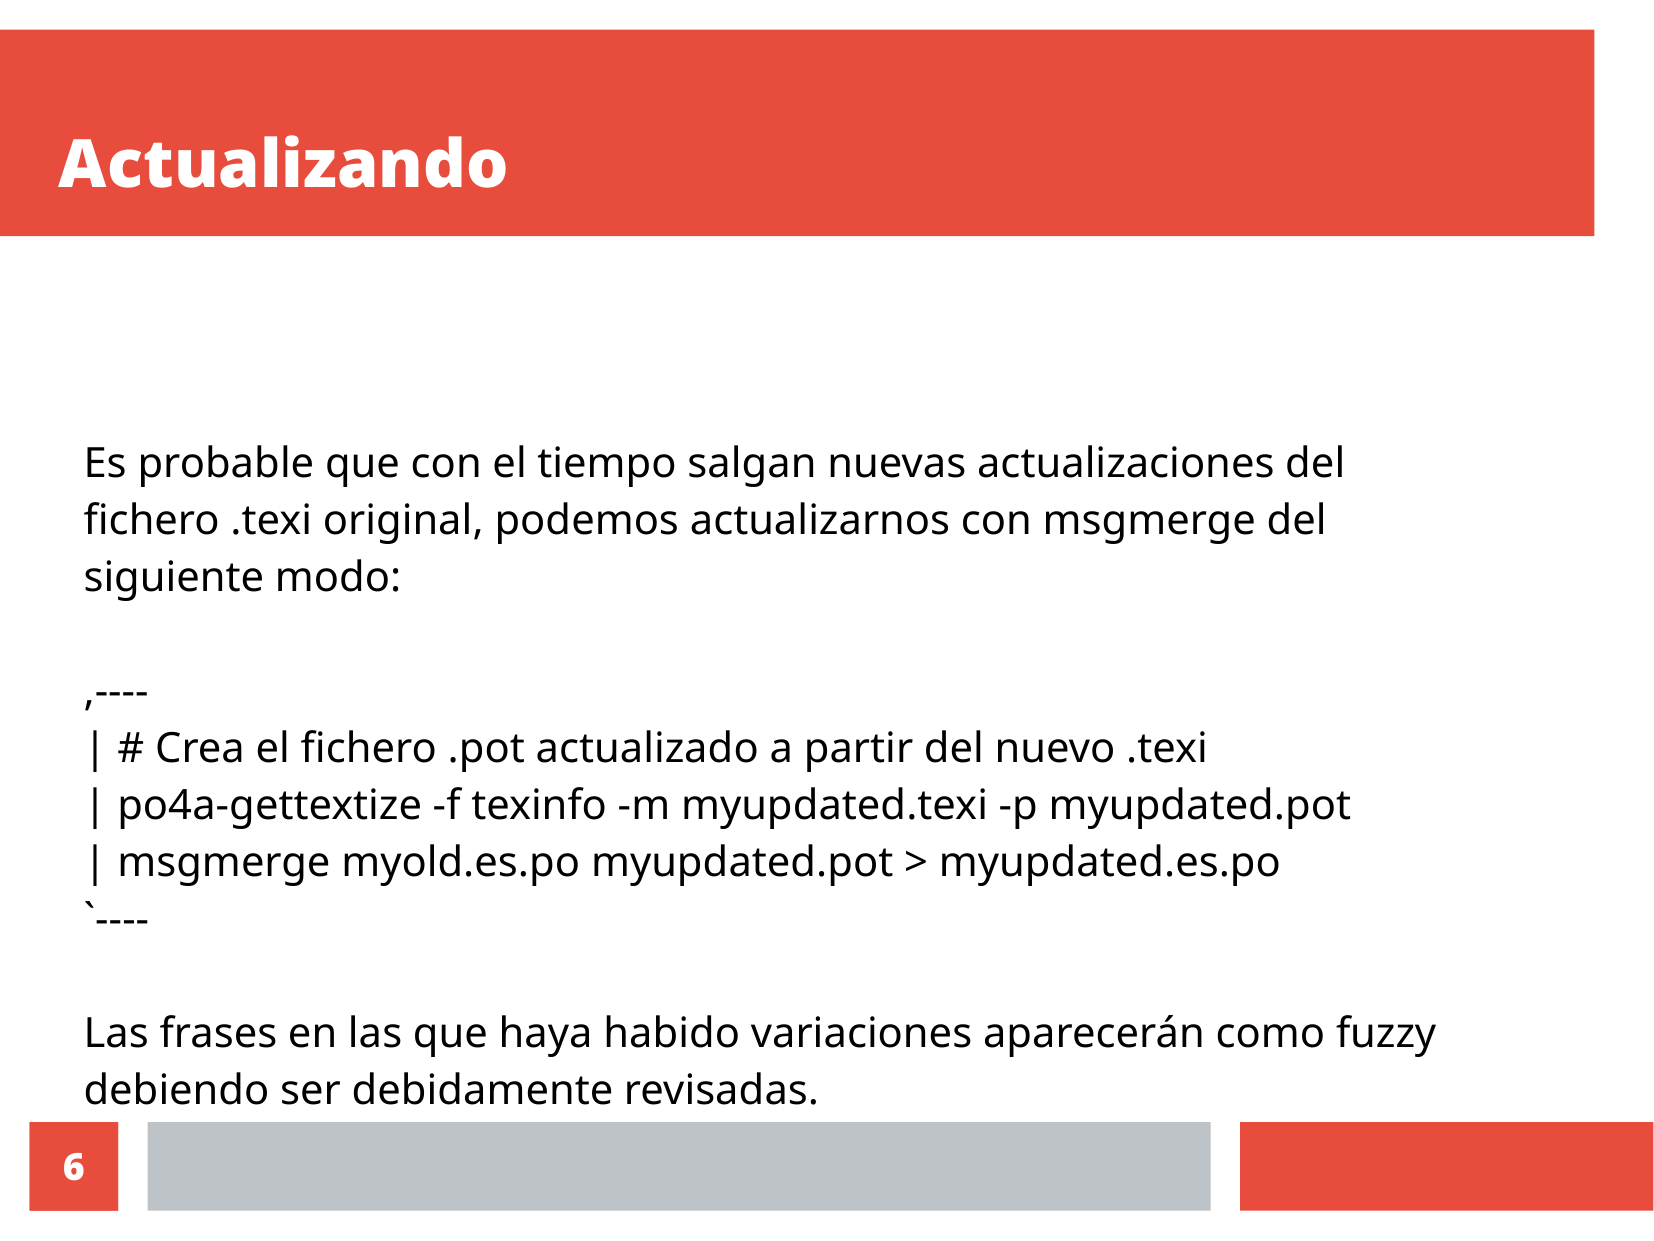

# Actualizando
 Es probable que con el tiempo salgan nuevas actualizaciones del
 fichero .texi original, podemos actualizarnos con msgmerge del
 siguiente modo:
 ,----
 | # Crea el fichero .pot actualizado a partir del nuevo .texi
 | po4a-gettextize -f texinfo -m myupdated.texi -p myupdated.pot
 | msgmerge myold.es.po myupdated.pot > myupdated.es.po
 `----
 Las frases en las que haya habido variaciones aparecerán como fuzzy
 debiendo ser debidamente revisadas.
6